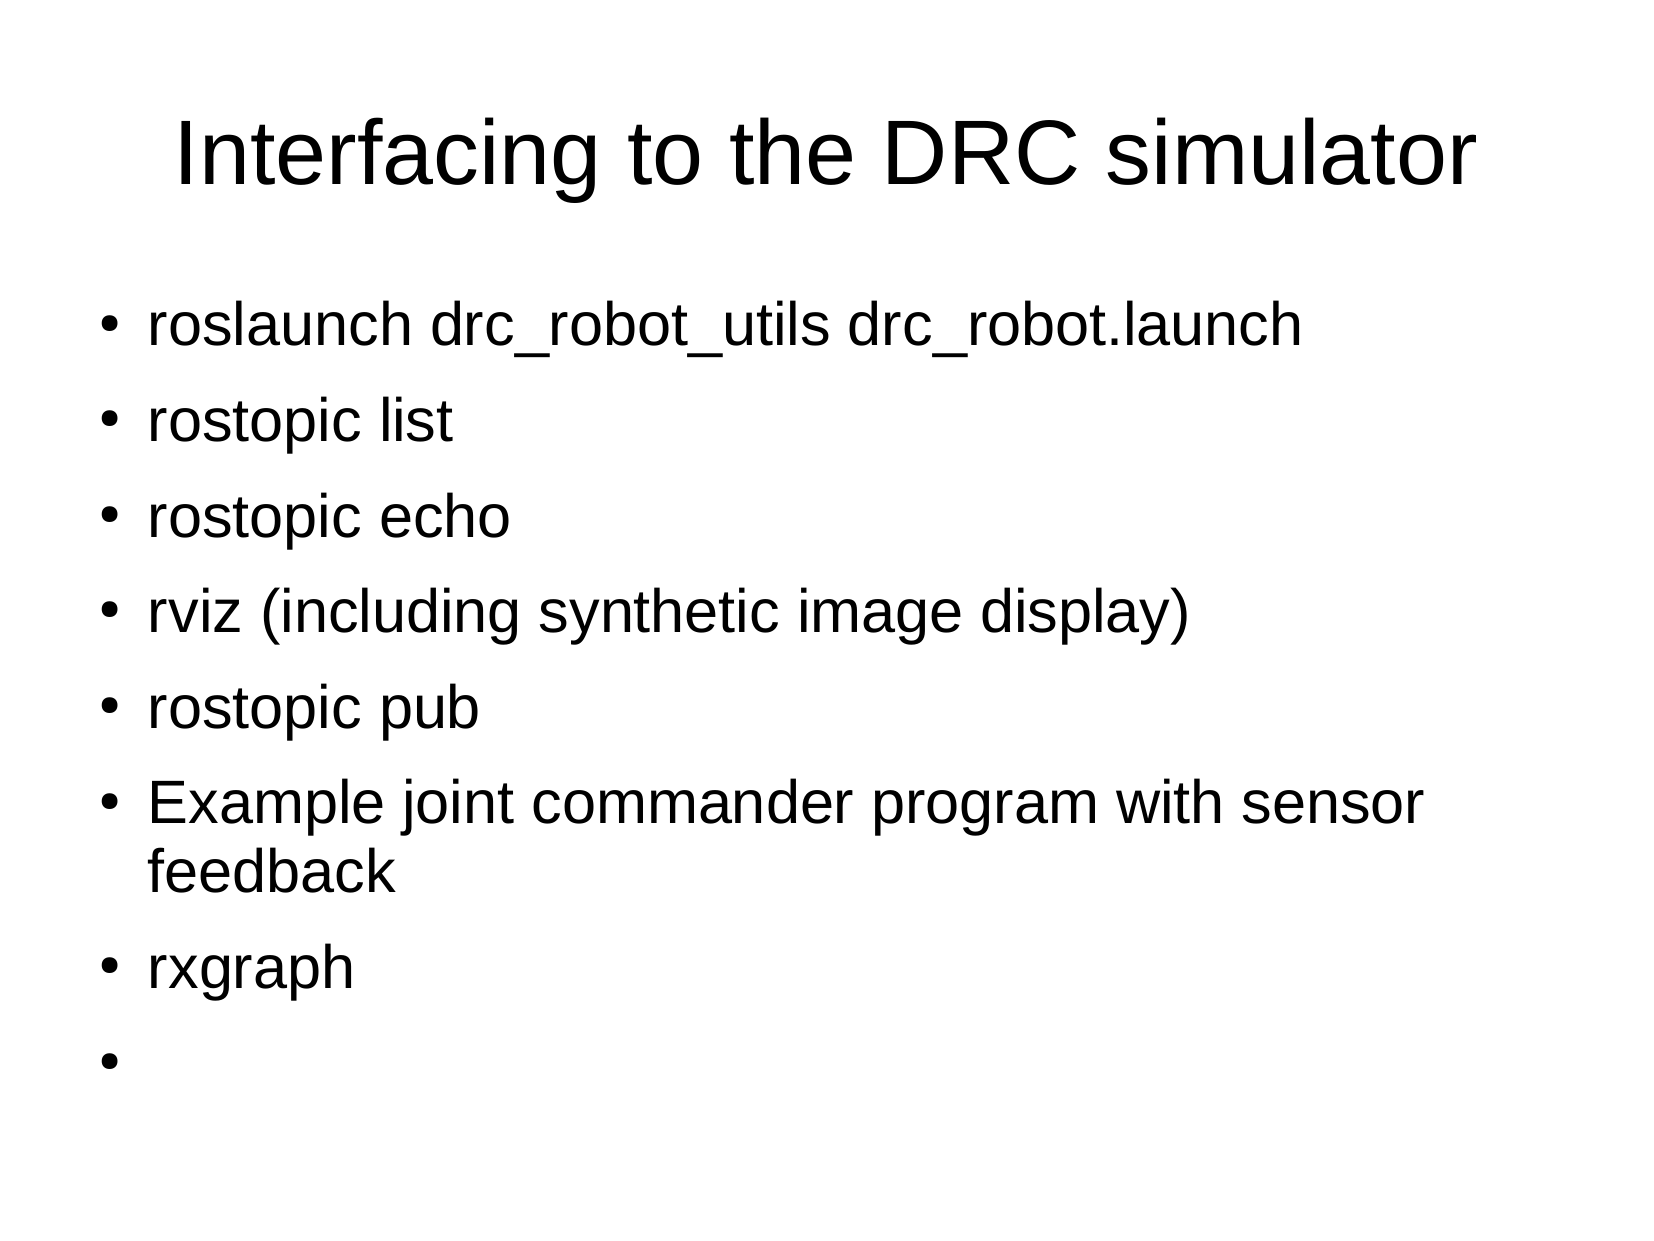

# Interfacing to the DRC simulator
roslaunch drc_robot_utils drc_robot.launch
rostopic list
rostopic echo
rviz (including synthetic image display)
rostopic pub
Example joint commander program with sensor feedback
rxgraph